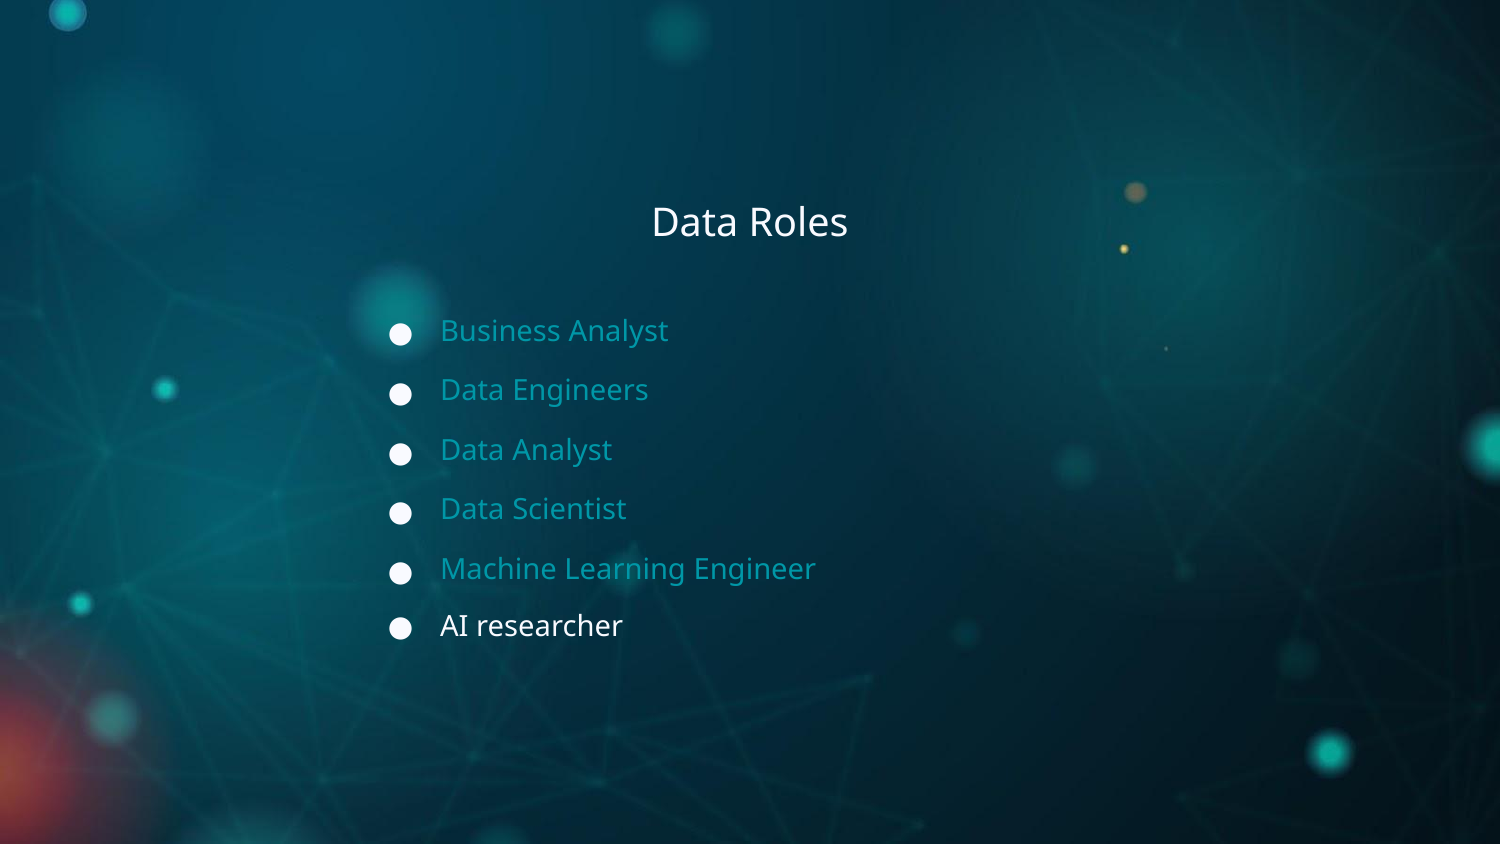

Data Roles
Business Analyst
Data Engineers
Data Analyst
Data Scientist
Machine Learning Engineer
AI researcher